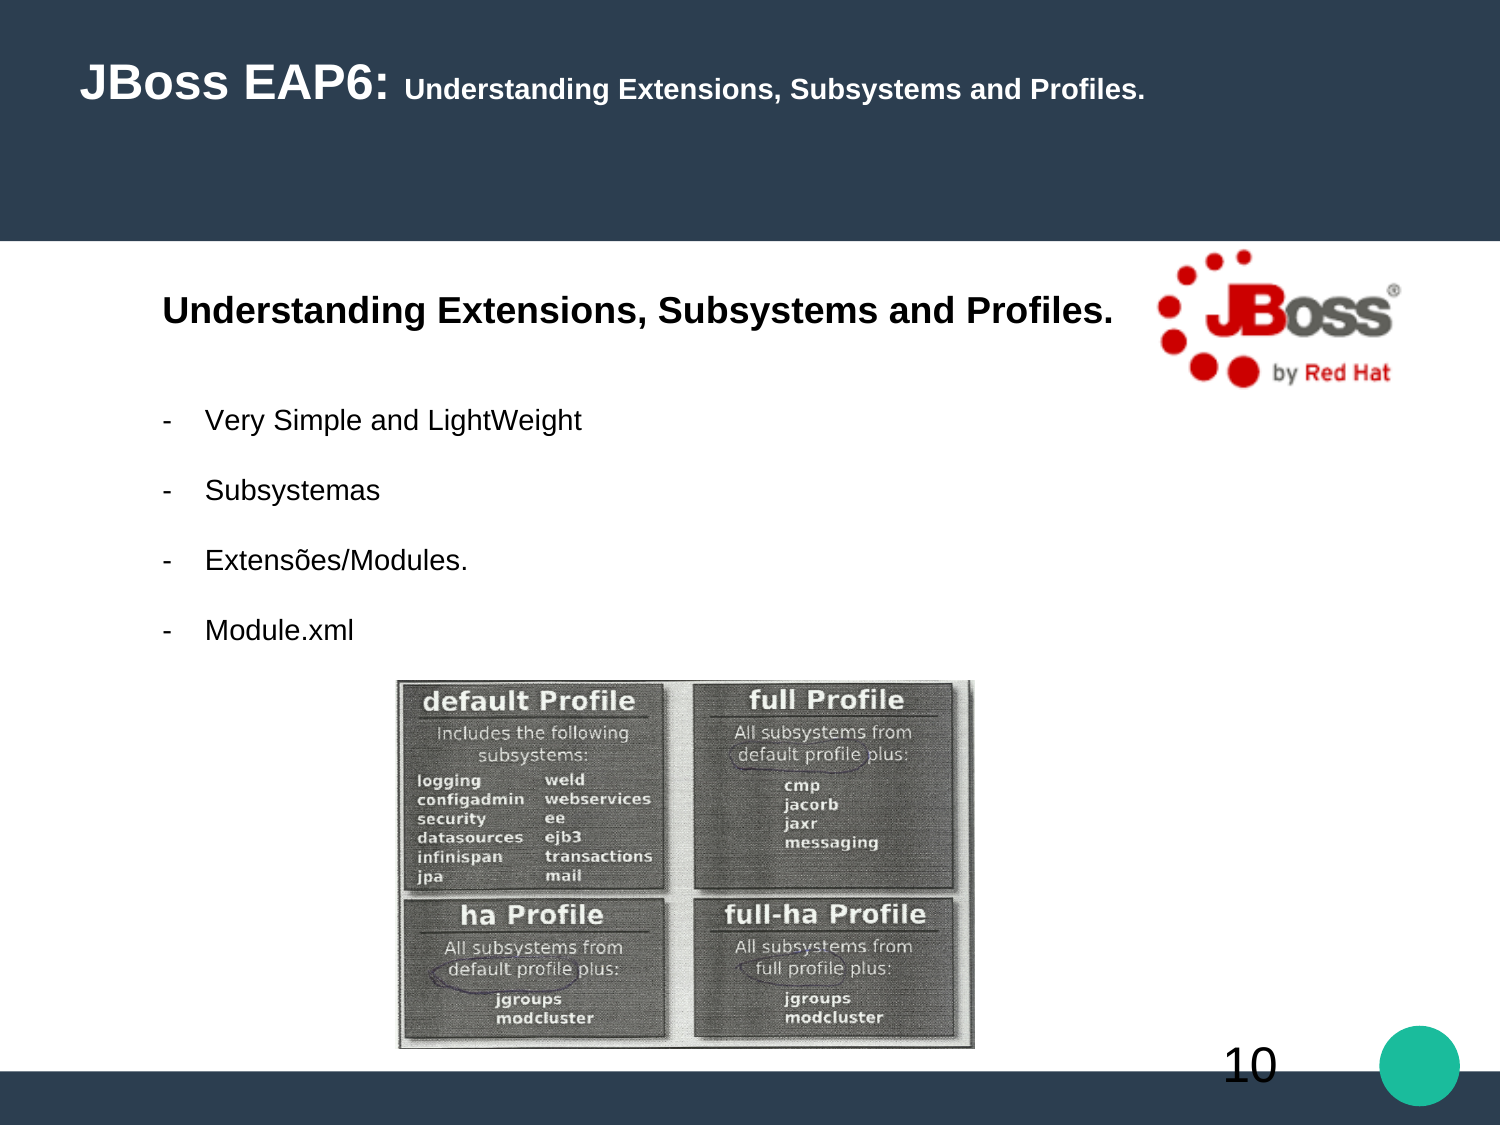

JBoss EAP6: Understanding Extensions, Subsystems and Profiles.
Understanding Extensions, Subsystems and Profiles.
- Very Simple and LightWeight
- Subsystemas
- Extensões/Modules.
- Module.xml